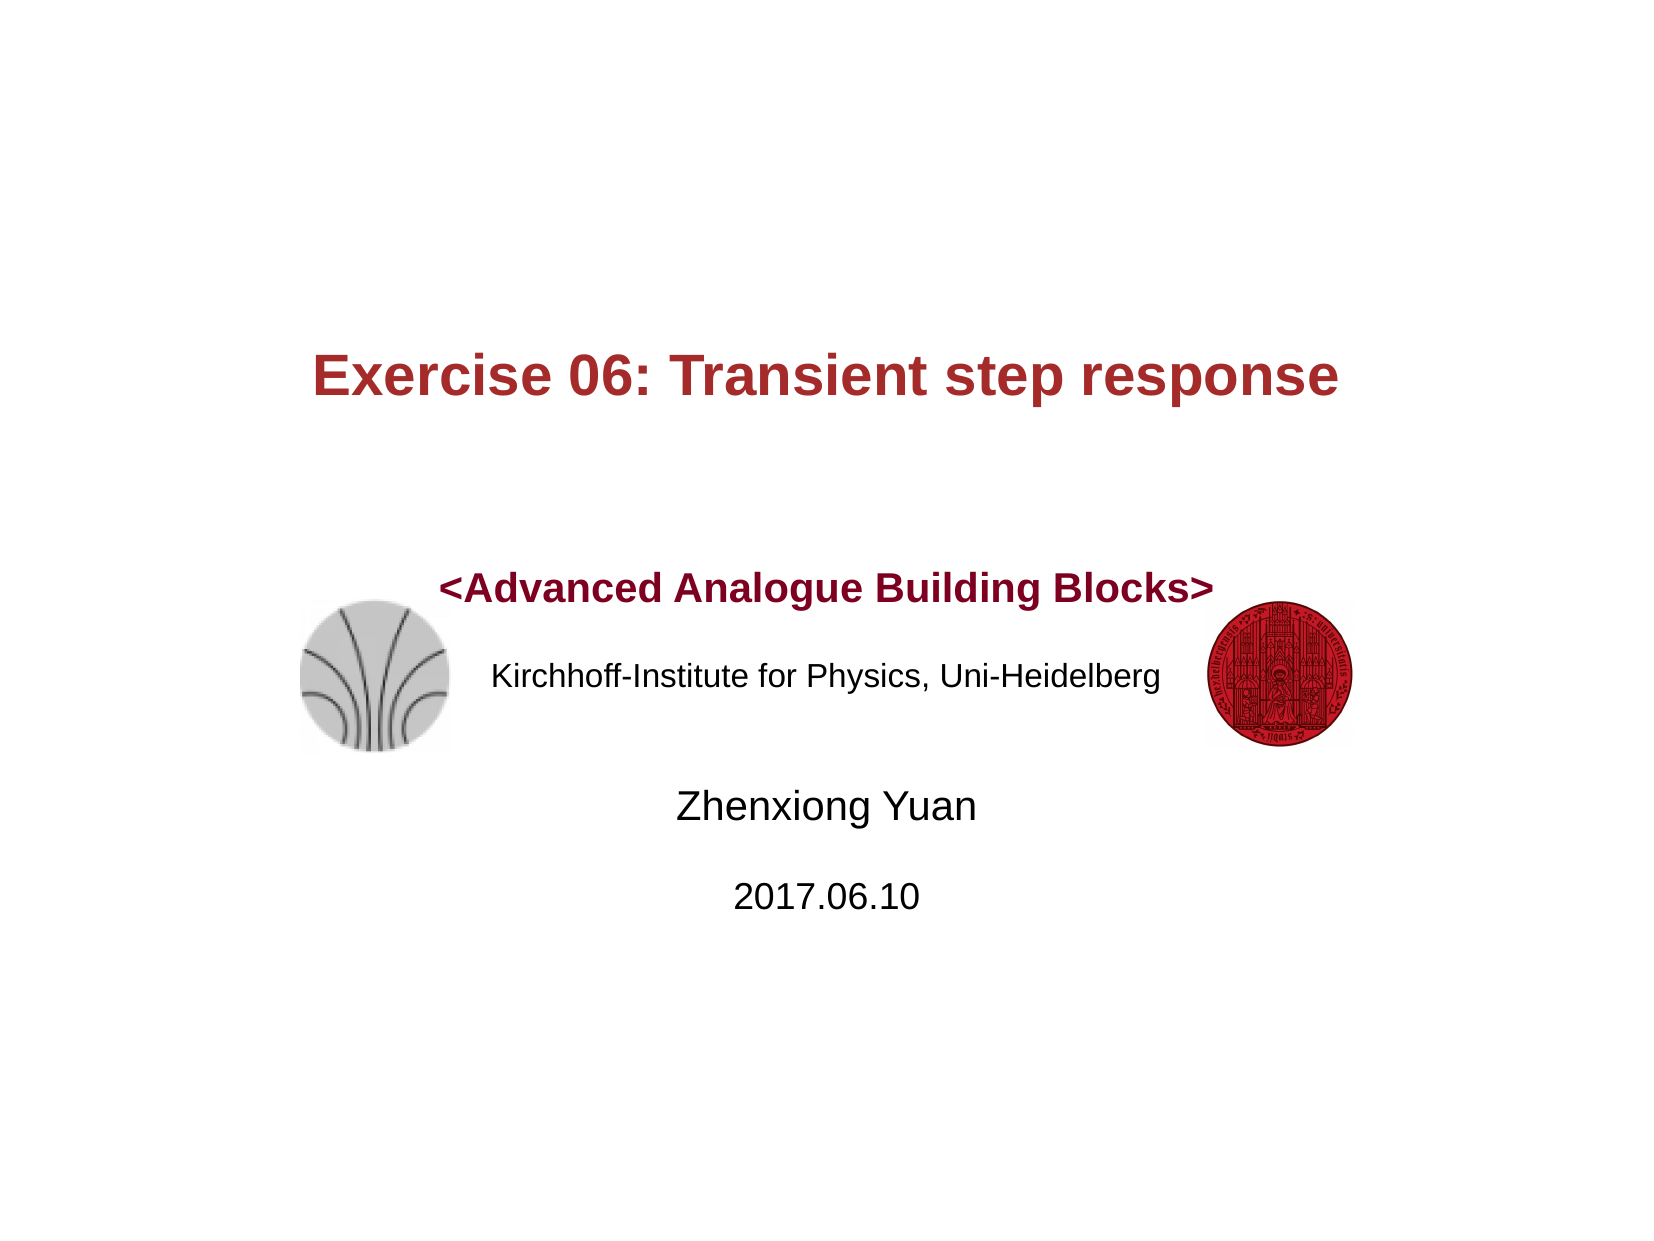

# Exercise 06: Transient step response
<Advanced Analogue Building Blocks>
Kirchhoff-Institute for Physics, Uni-Heidelberg
Zhenxiong Yuan
2017.06.10